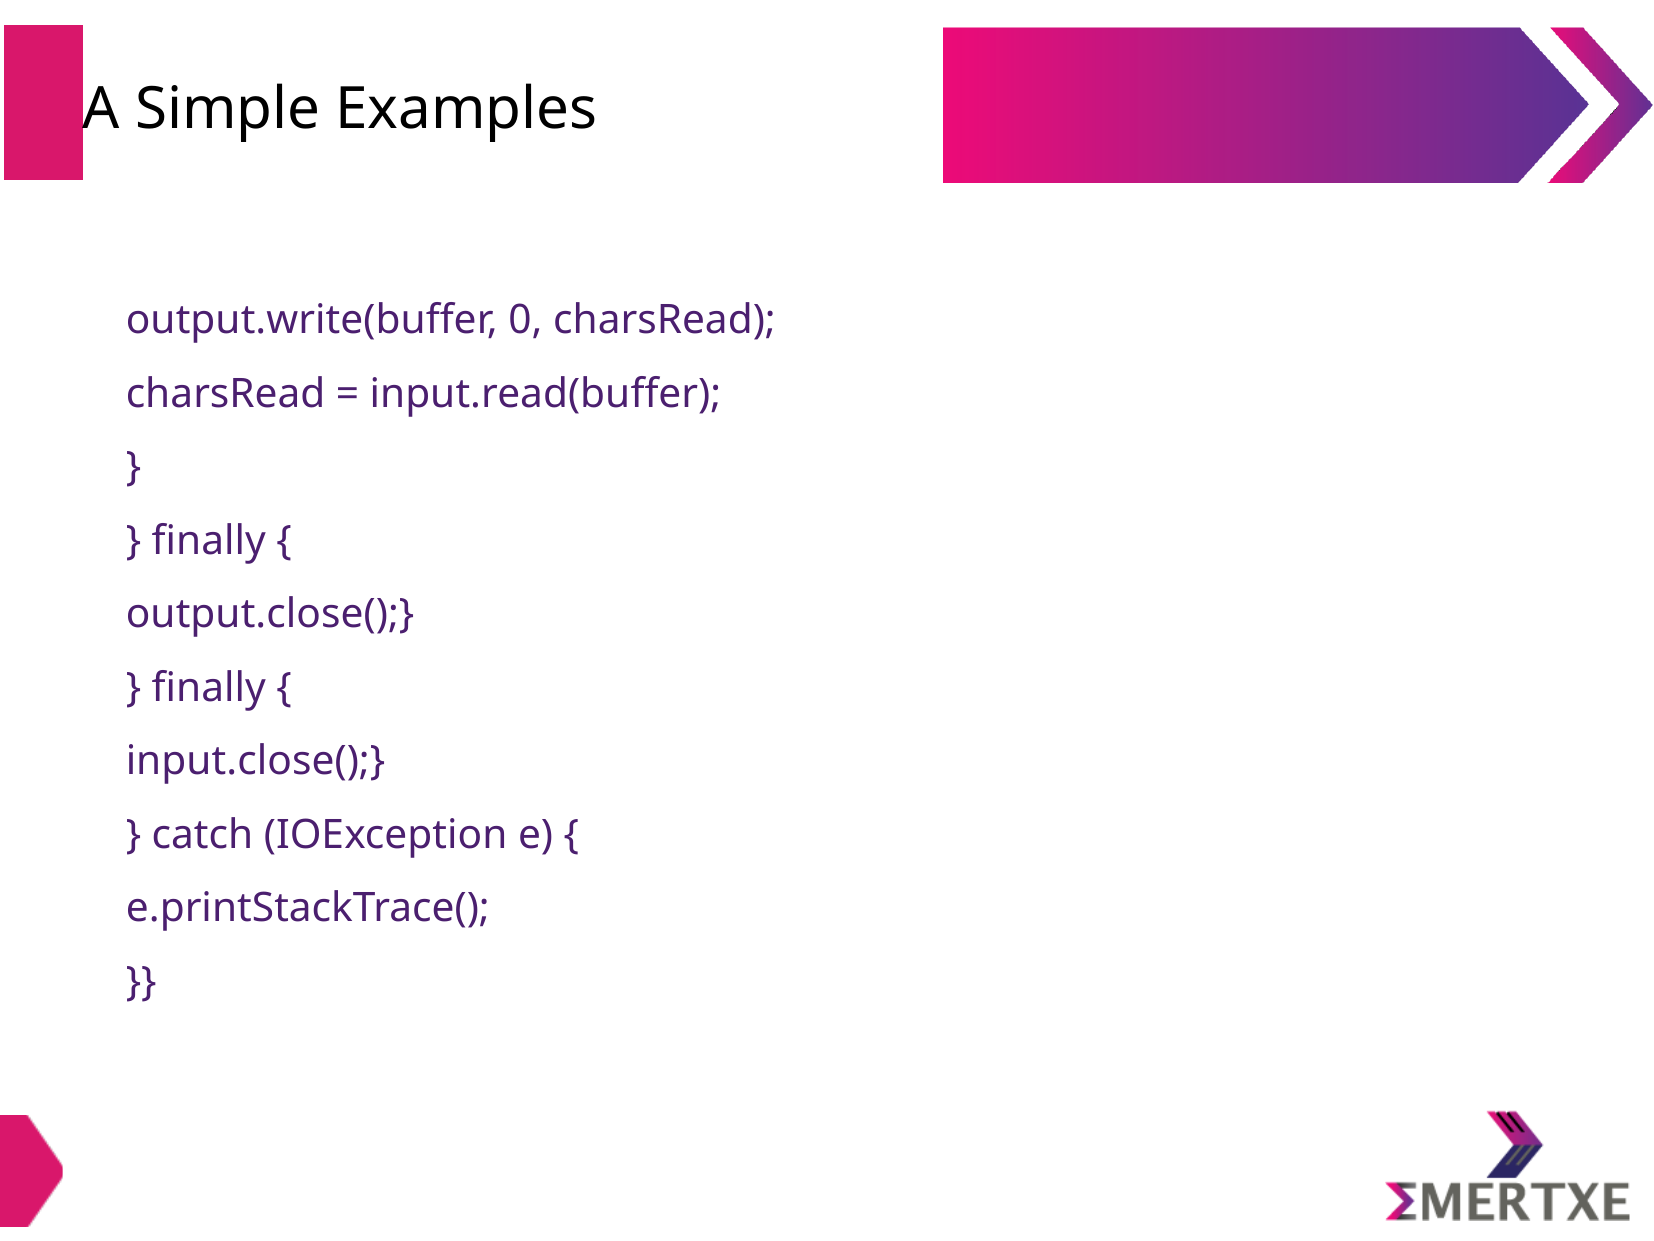

# A Simple Examples
output.write(buffer, 0, charsRead);
charsRead = input.read(buffer);
}
} finally {
output.close();}
} finally {
input.close();}
} catch (IOException e) {
e.printStackTrace();
}}